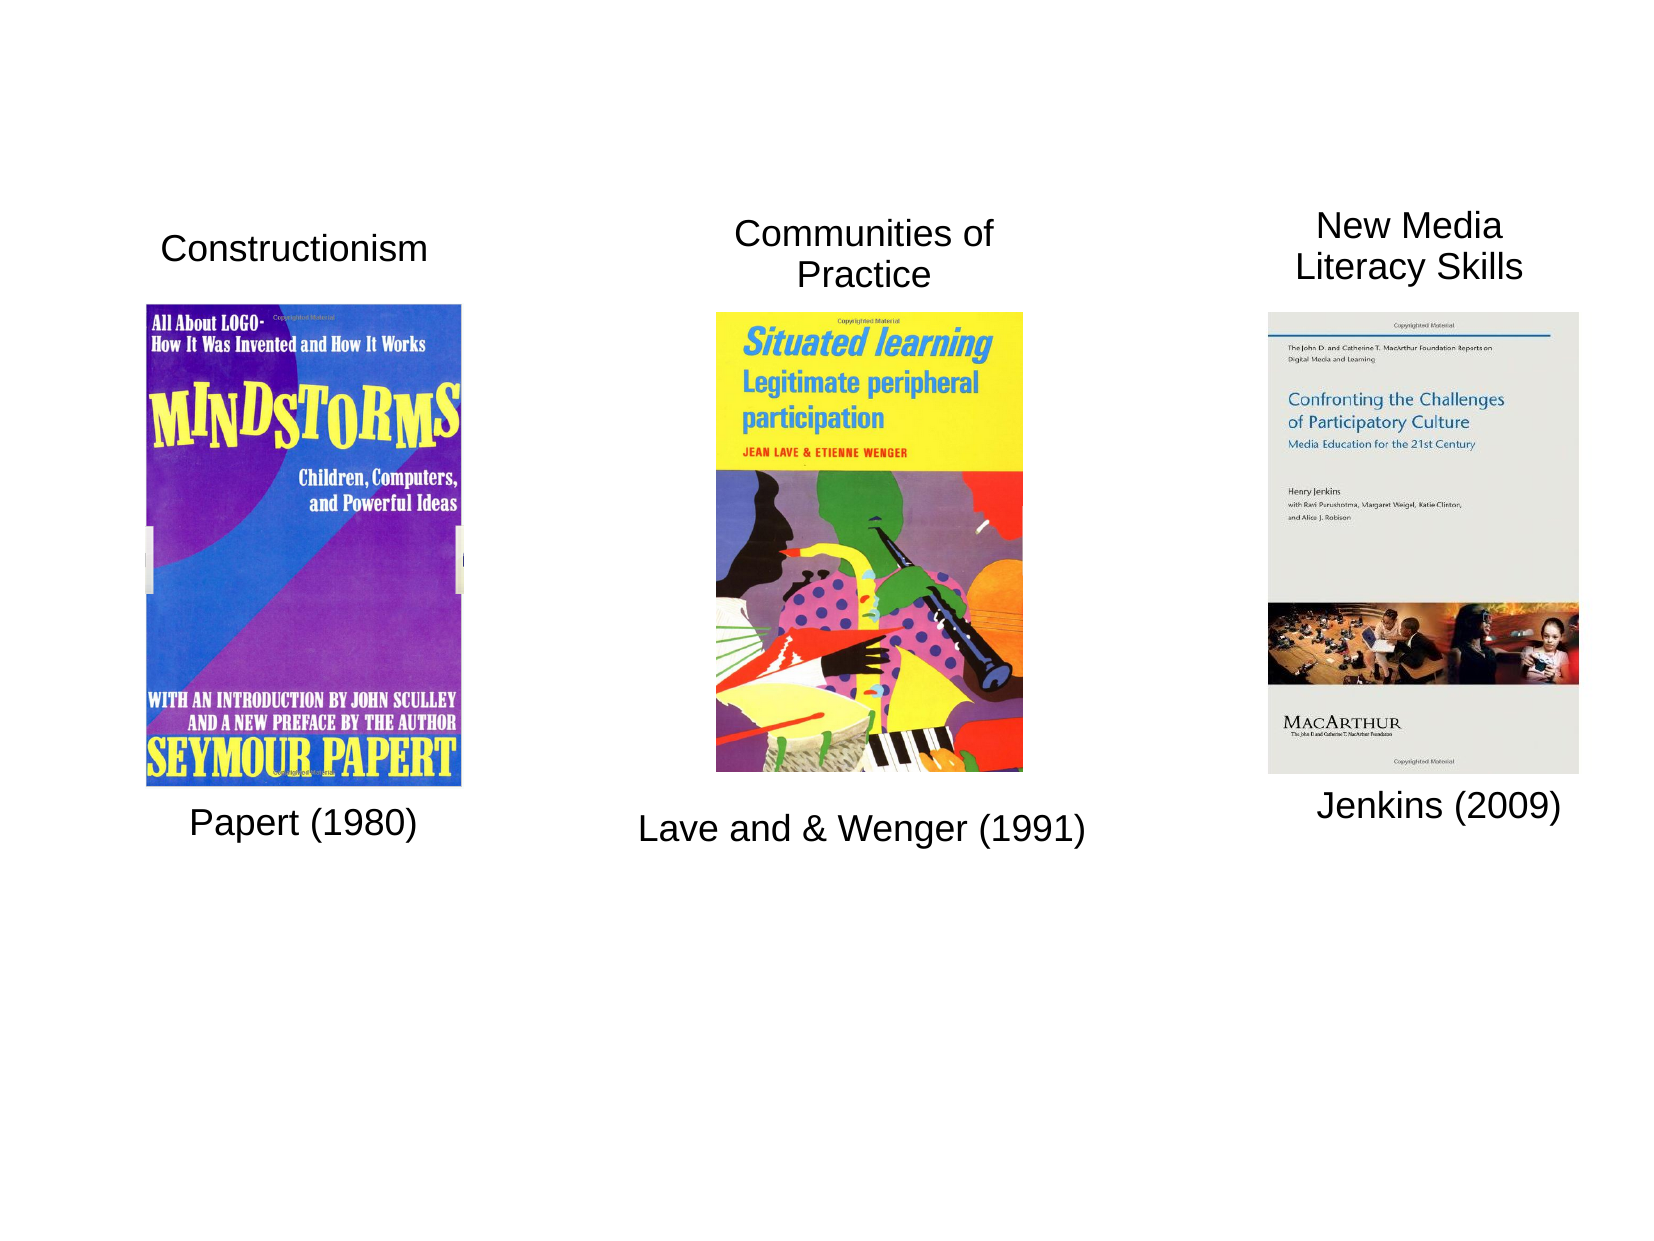

New Media Literacy Skills
Communities of Practice
Constructionism
Jenkins (2009)
Papert (1980)
Lave and & Wenger (1991)